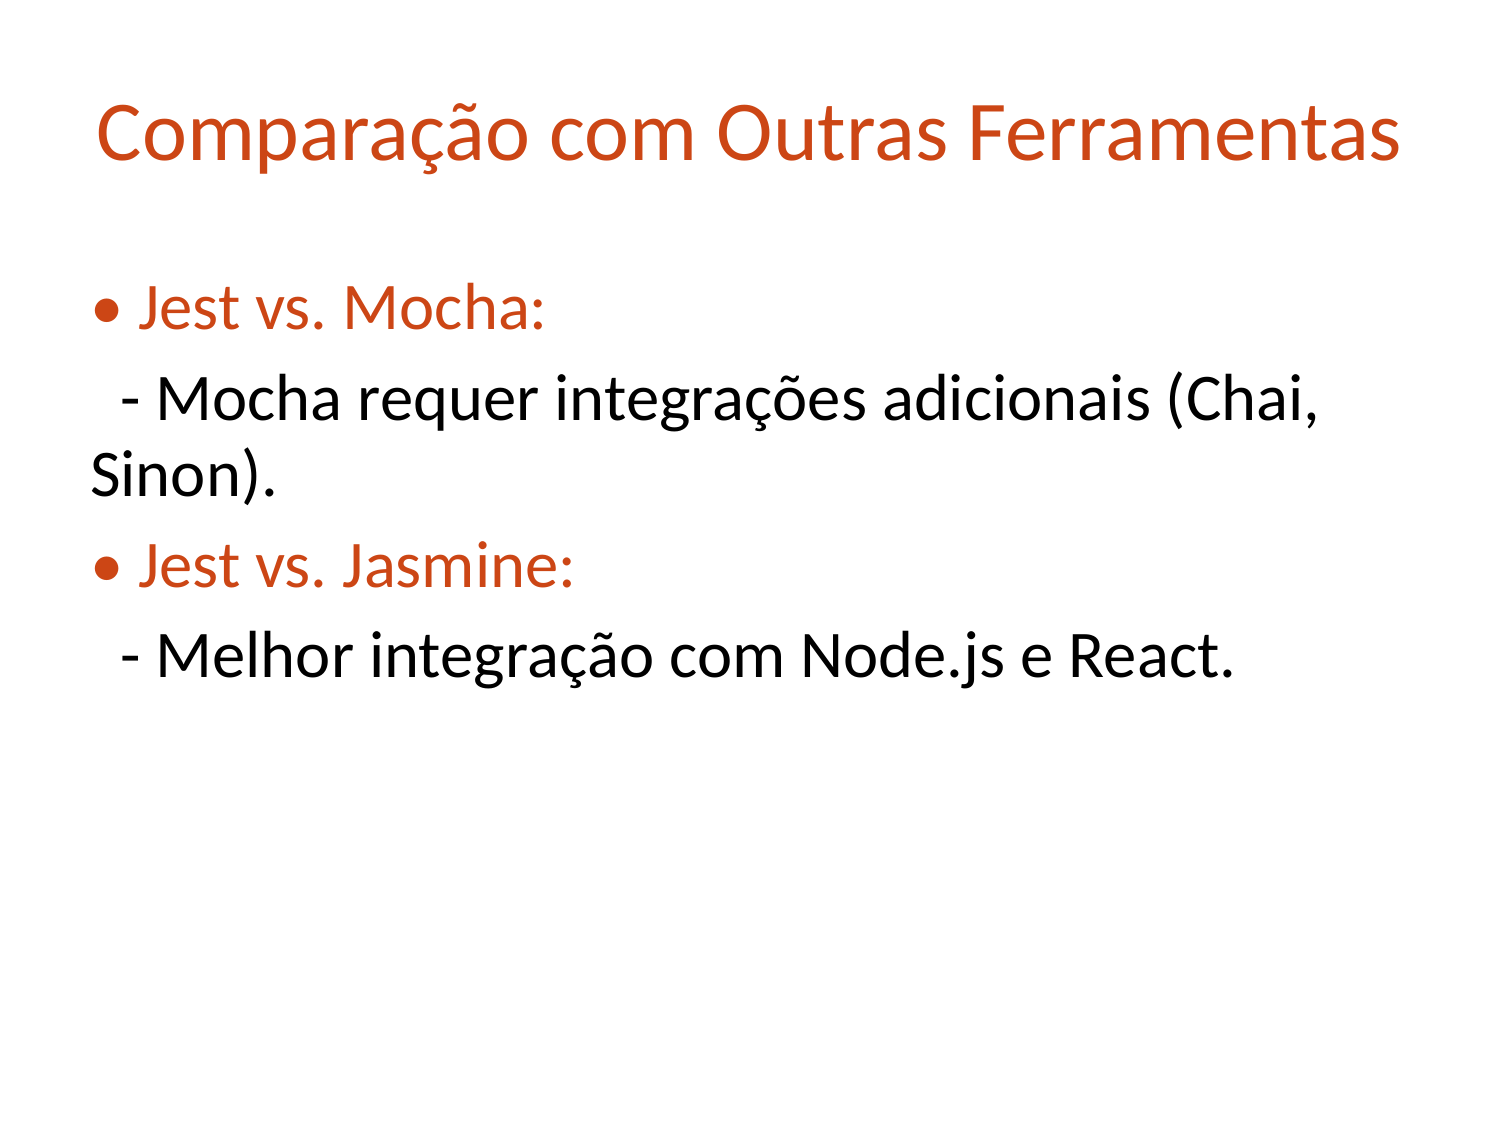

# Comparação com Outras Ferramentas
• Jest vs. Mocha:
 - Mocha requer integrações adicionais (Chai, Sinon).
• Jest vs. Jasmine:
 - Melhor integração com Node.js e React.